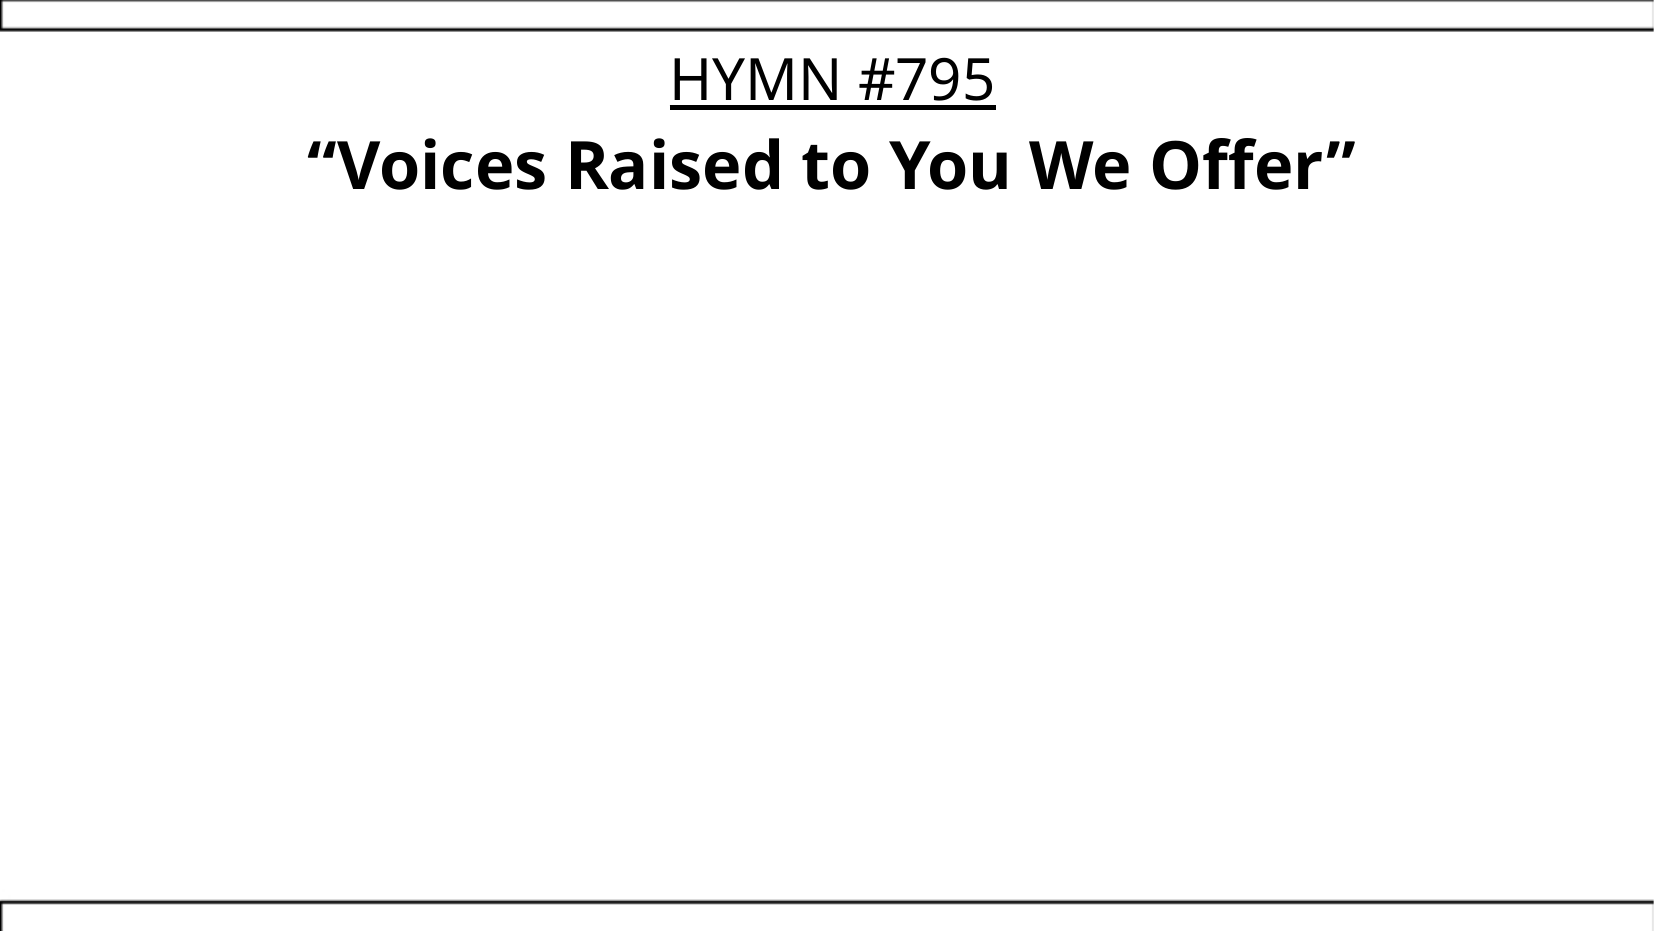

HYMN #795
“Voices Raised to You We Offer”